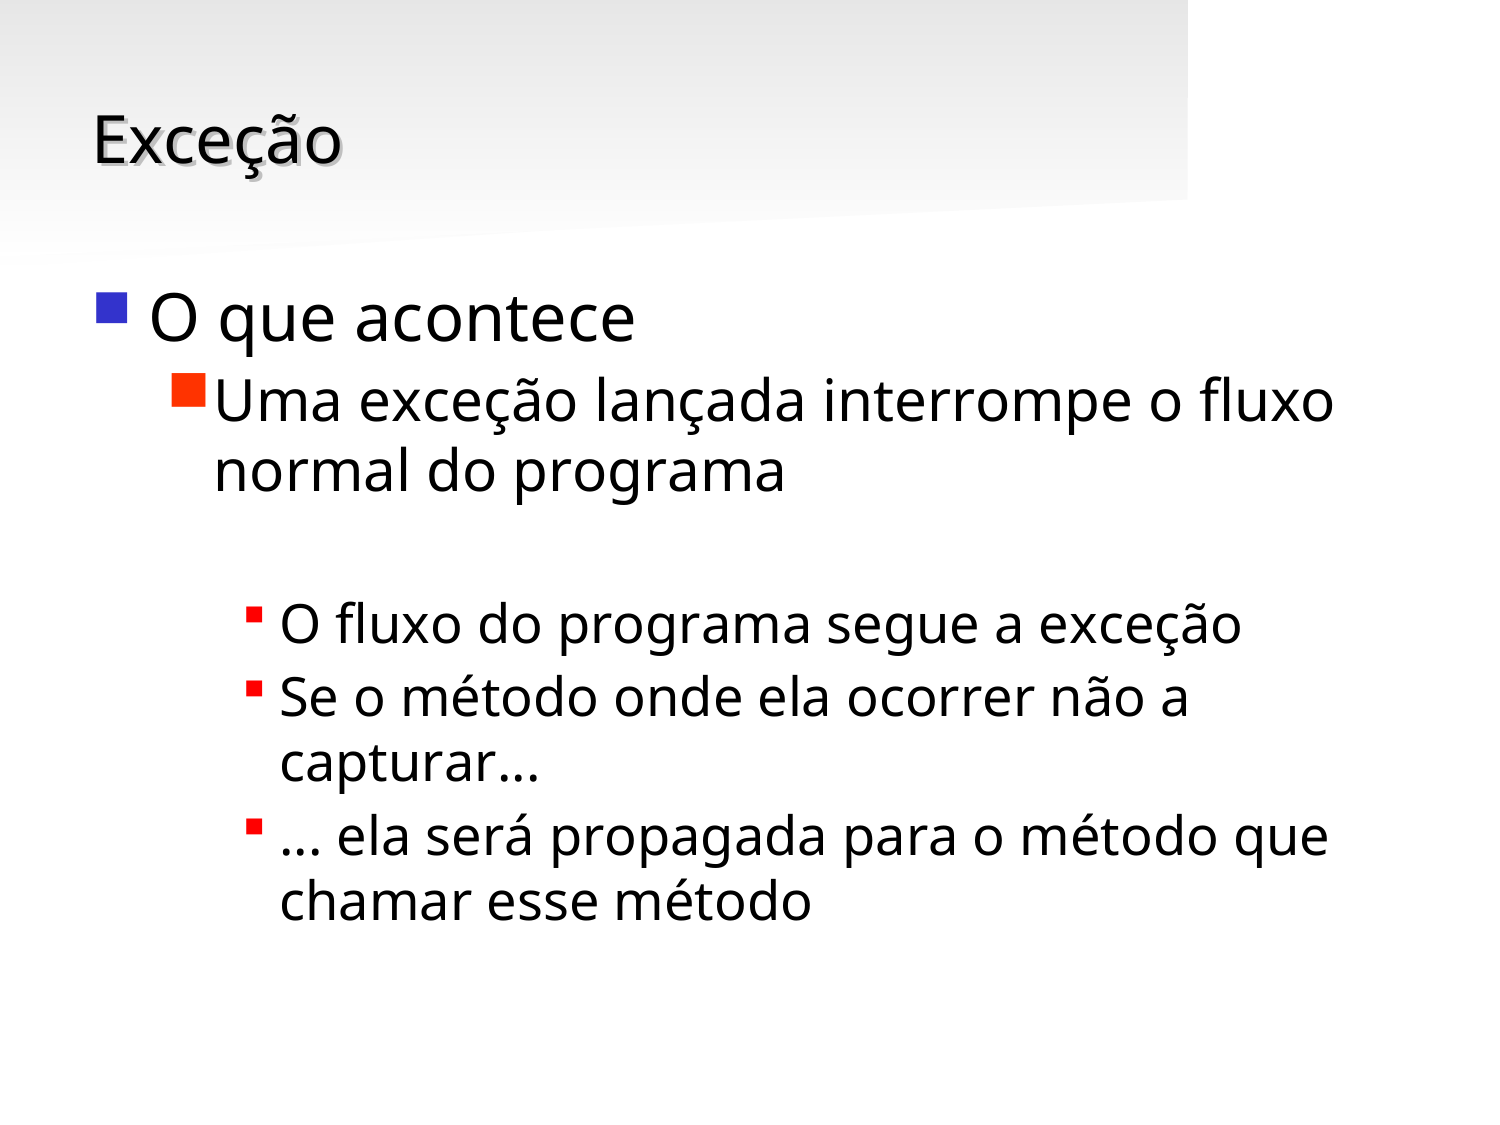

# Exceção
O que acontece
Uma exceção lançada interrompe o fluxo normal do programa
O fluxo do programa segue a exceção
Se o método onde ela ocorrer não a capturar...
... ela será propagada para o método que chamar esse método